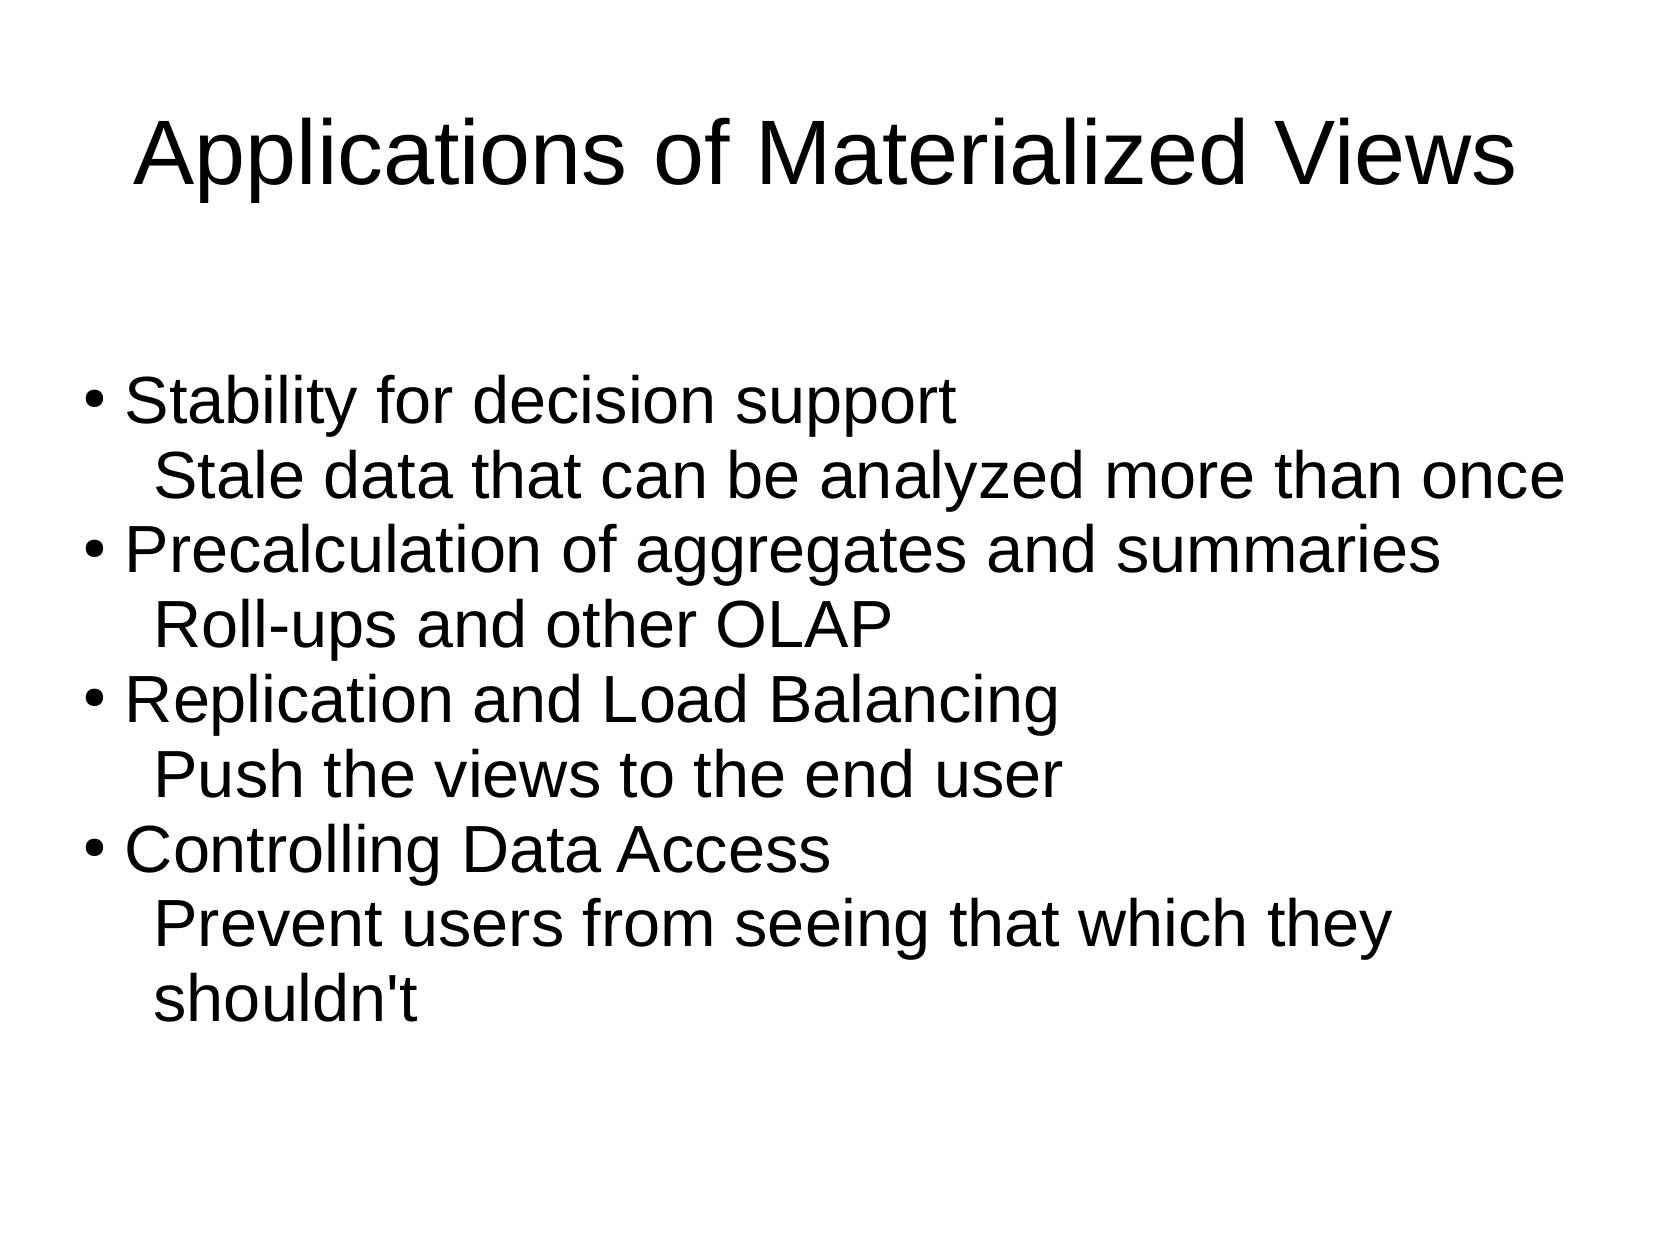

# Applications of Materialized Views
 Stability for decision support
Stale data that can be analyzed more than once
 Precalculation of aggregates and summaries
Roll-ups and other OLAP
 Replication and Load Balancing
Push the views to the end user
 Controlling Data Access
Prevent users from seeing that which they shouldn't